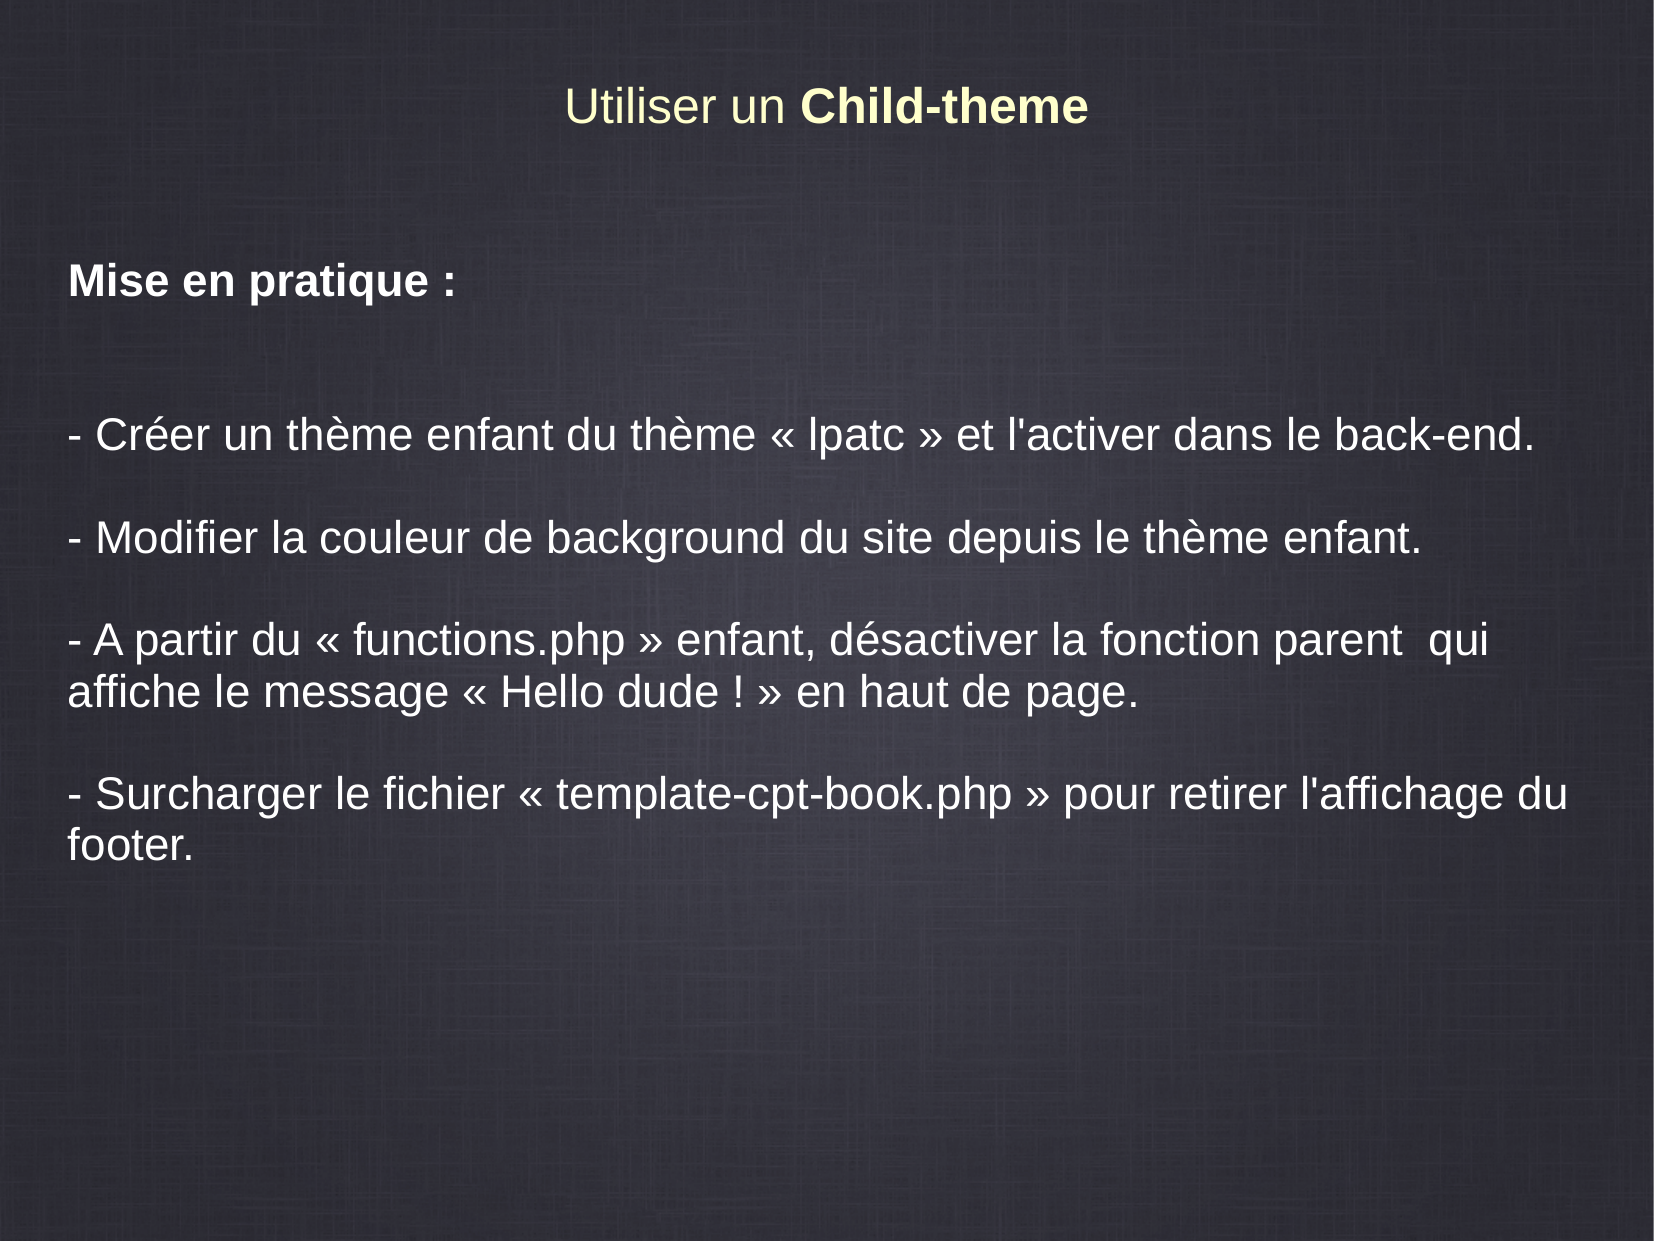

Utiliser un Child-theme
Mise en pratique :
- Créer un thème enfant du thème « lpatc » et l'activer dans le back-end.
- Modifier la couleur de background du site depuis le thème enfant.
- A partir du « functions.php » enfant, désactiver la fonction parent qui affiche le message « Hello dude ! » en haut de page.
- Surcharger le fichier « template-cpt-book.php » pour retirer l'affichage du footer.